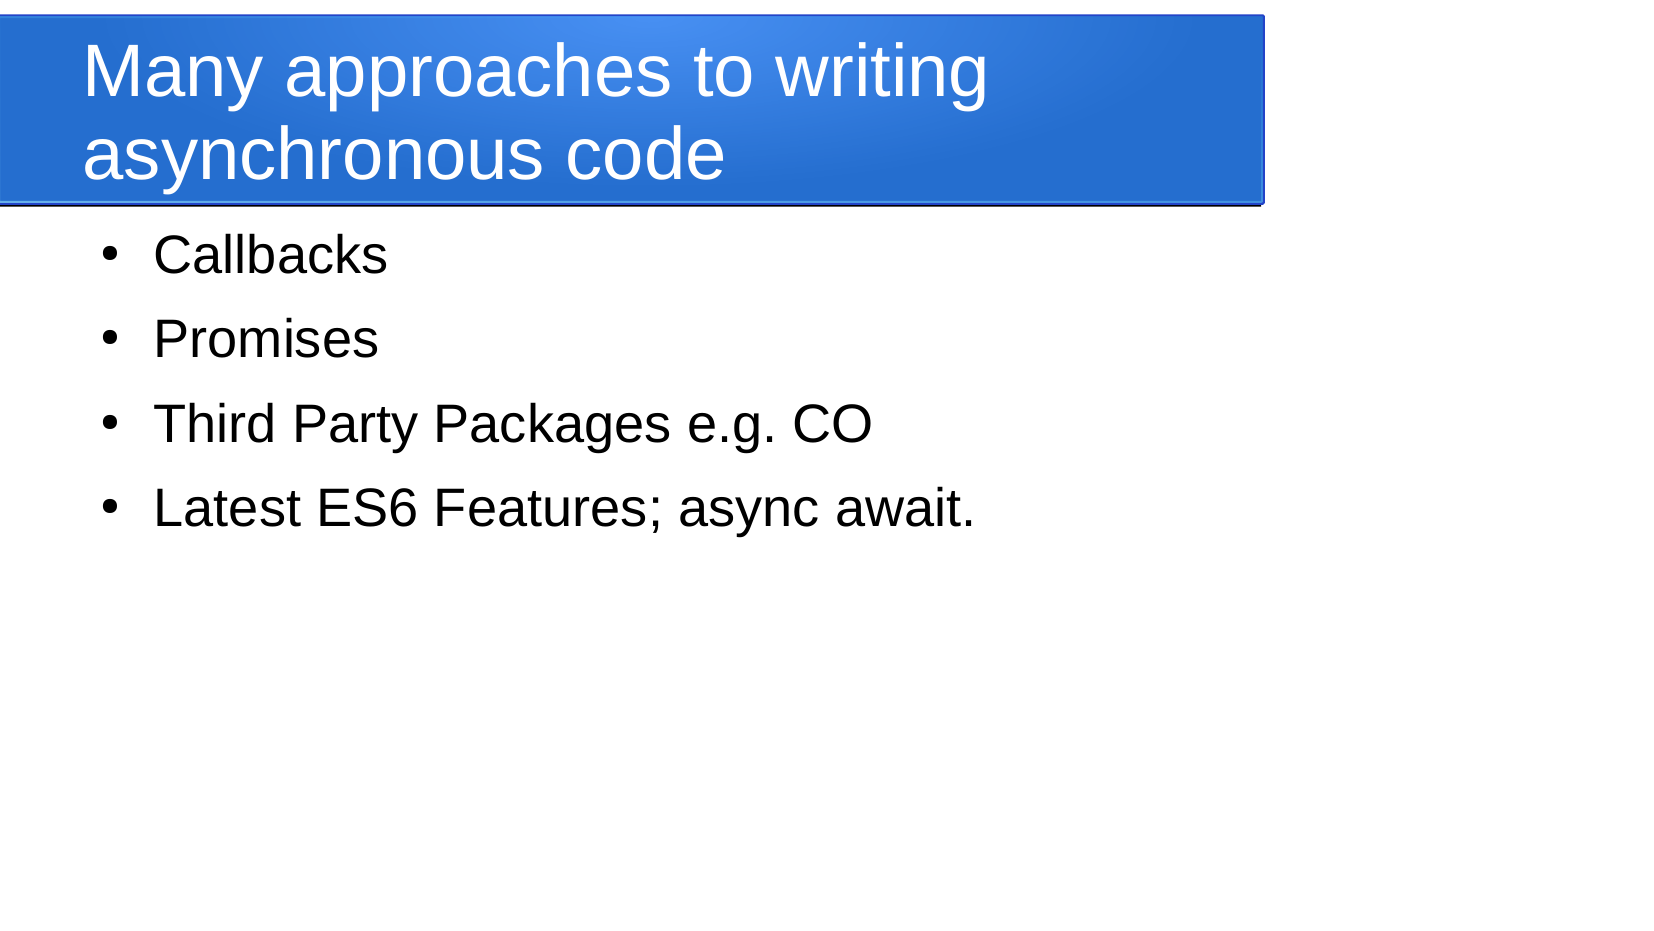

# Many approaches to writing asynchronous code
Callbacks
Promises
Third Party Packages e.g. CO
Latest ES6 Features; async await.